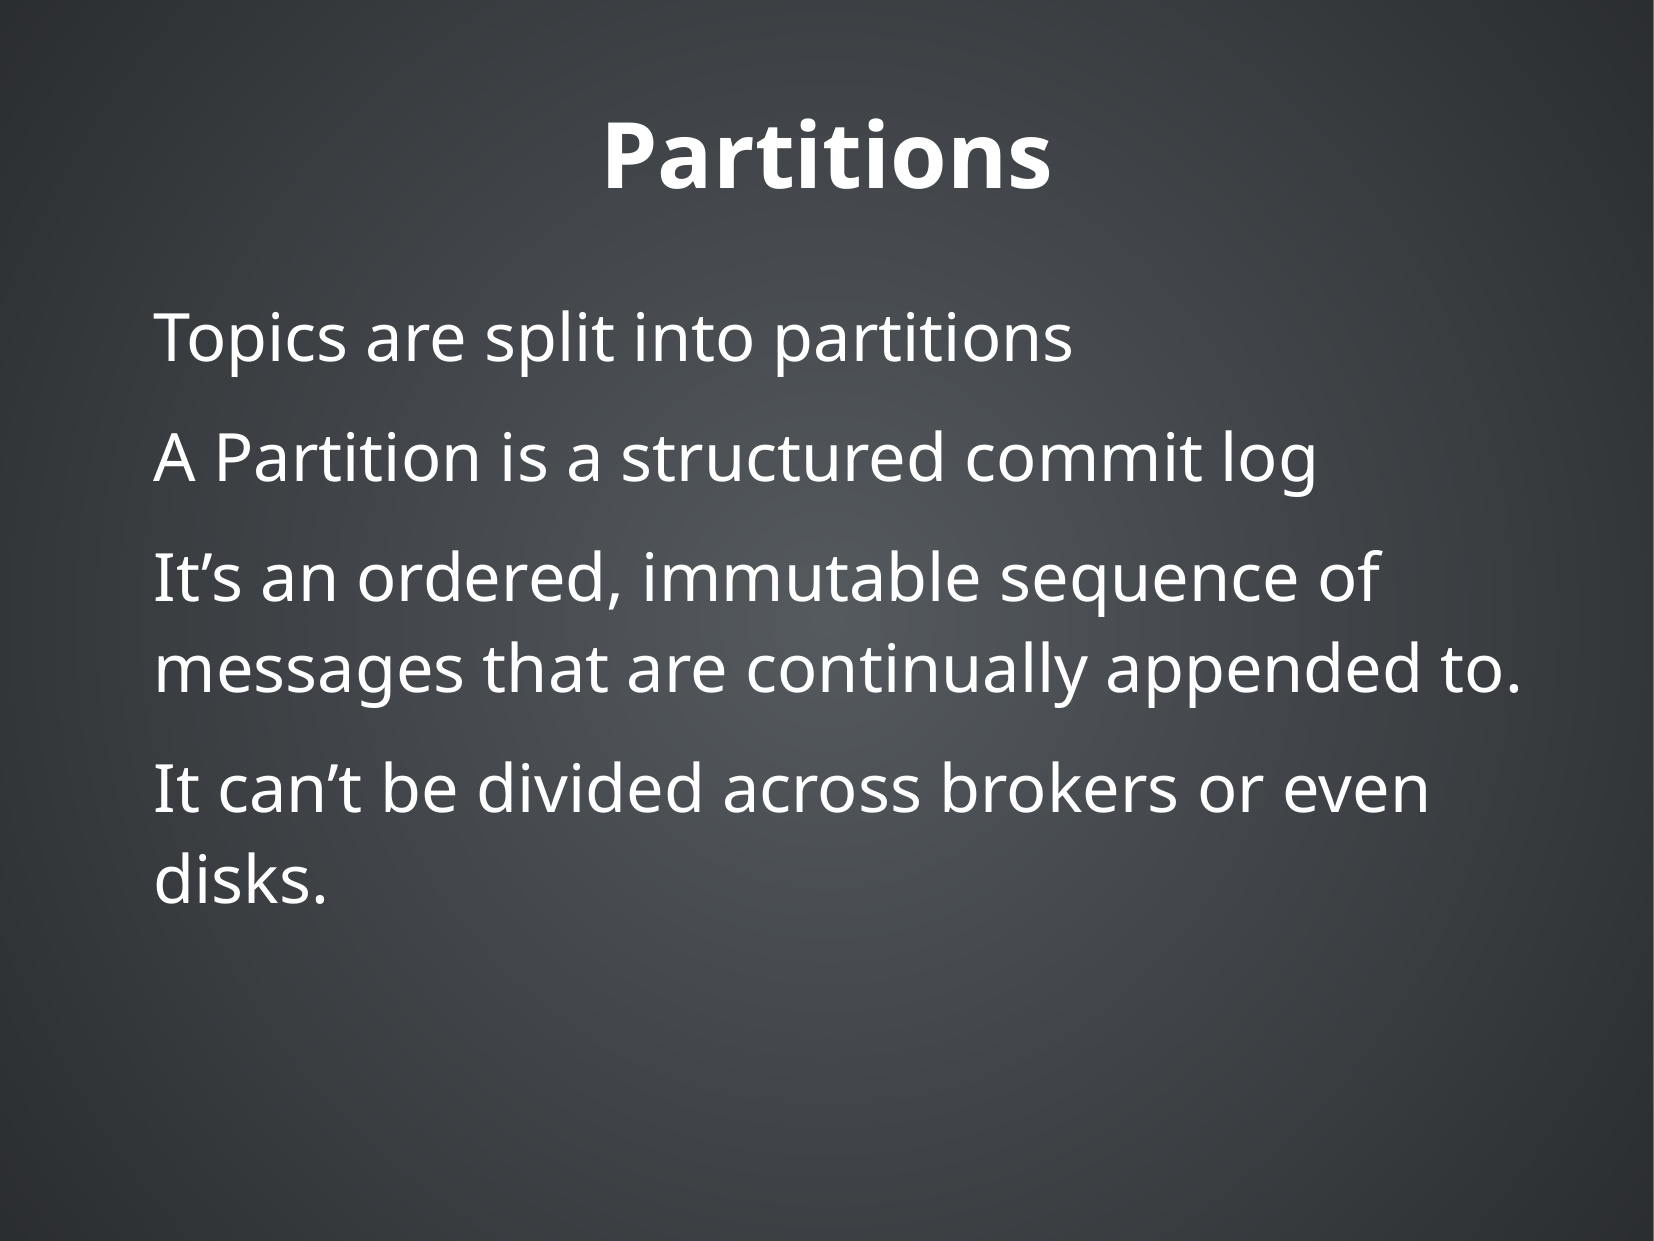

# Partitions
Topics are split into partitions
A Partition is a structured commit log
It’s an ordered, immutable sequence of messages that are continually appended to.
It can’t be divided across brokers or even disks.